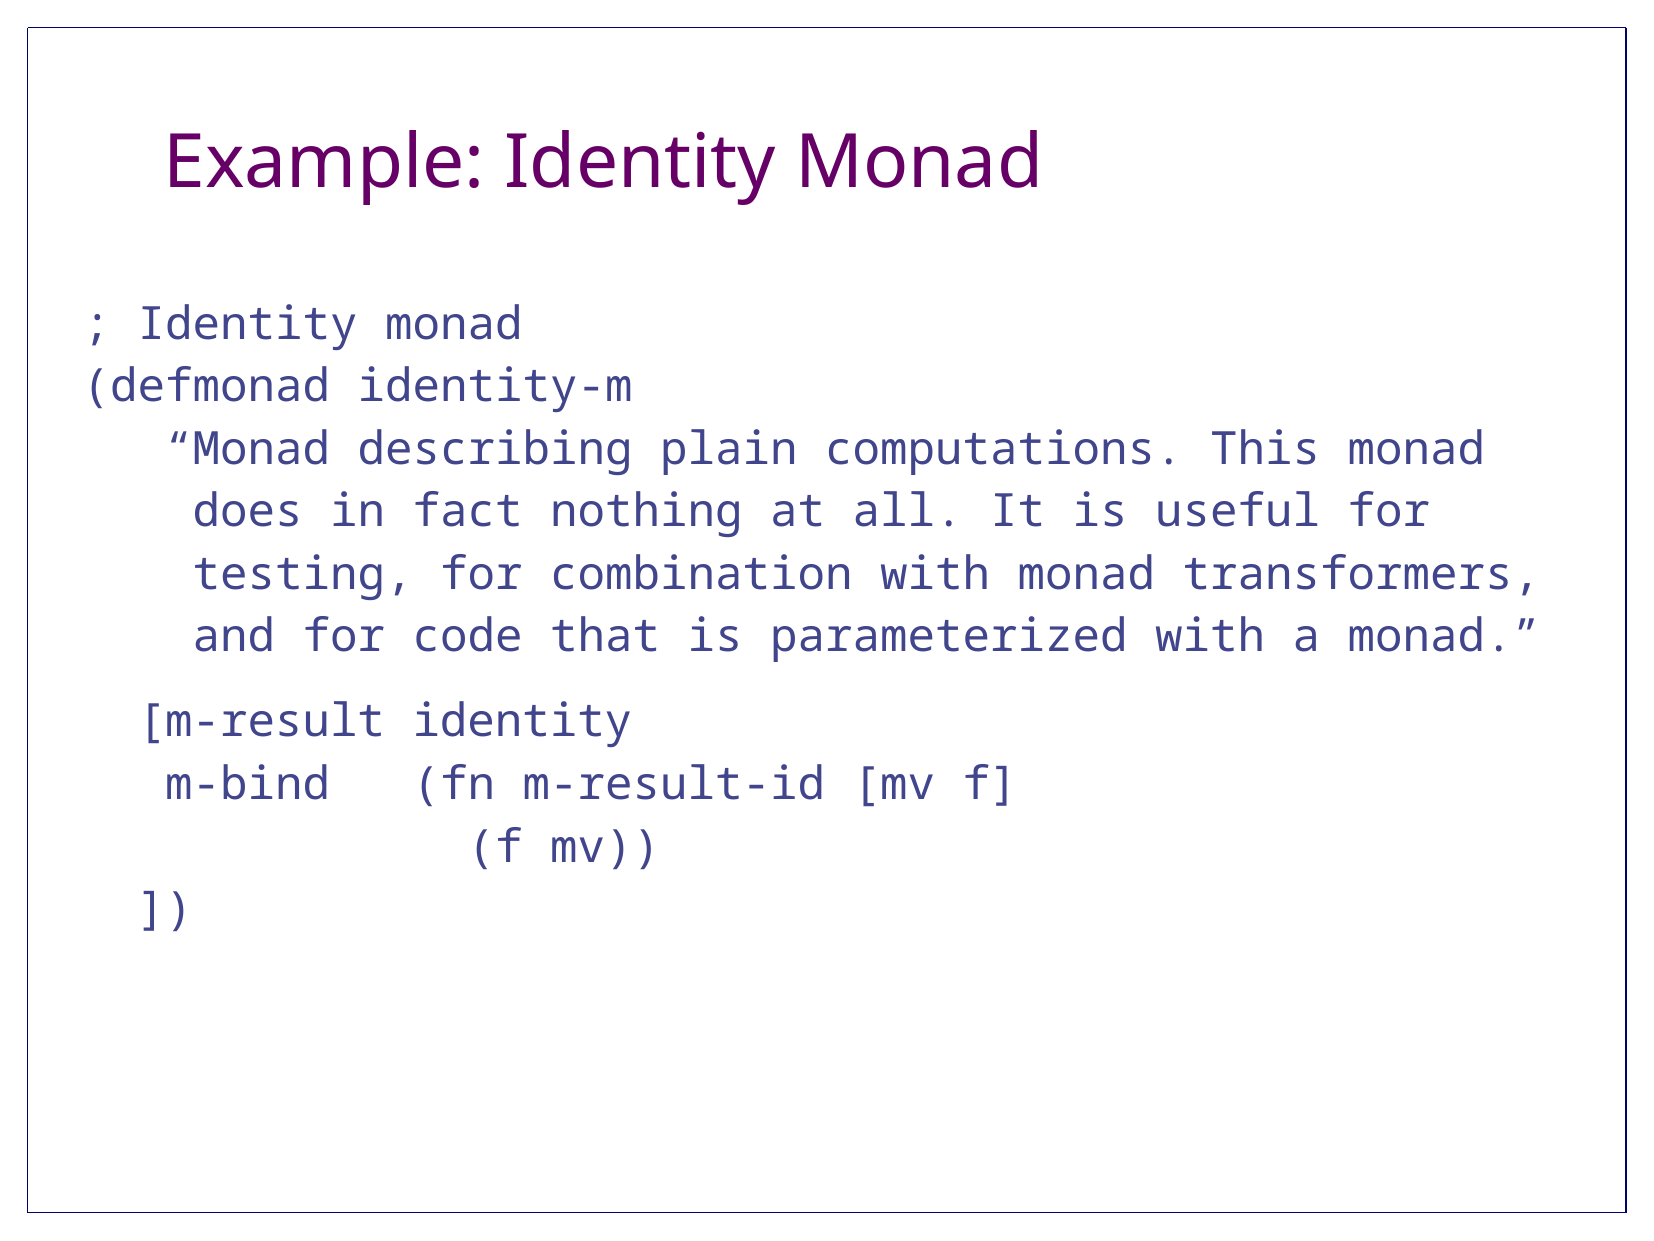

# Example: Identity Monad
; Identity monad
(defmonad identity-m
 “Monad describing plain computations. This monad
 does in fact nothing at all. It is useful for
 testing, for combination with monad transformers,
 and for code that is parameterized with a monad.”
 [m-result identity
 m-bind (fn m-result-id [mv f]
 (f mv))
 ])